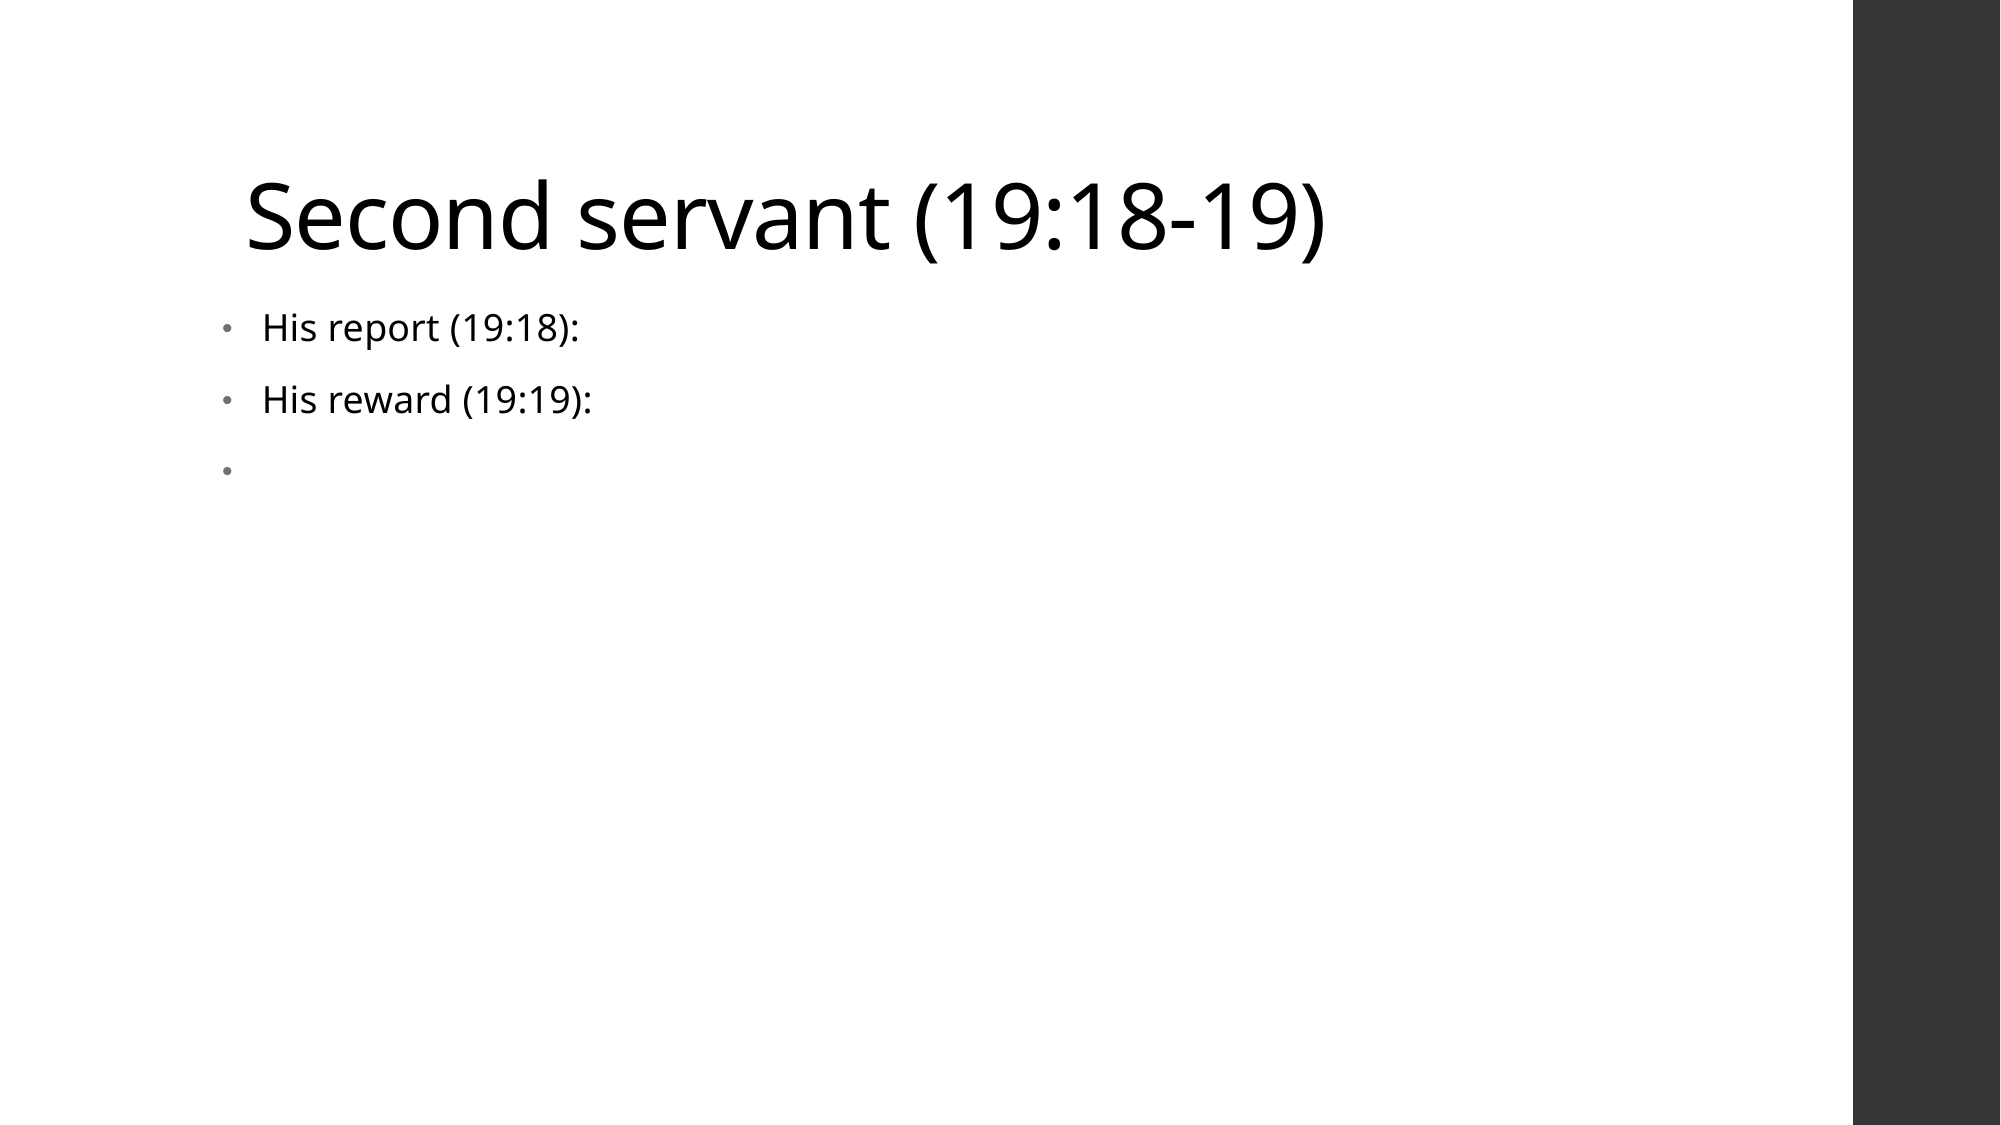

# Second servant (19:18-19)
 His report (19:18):
 His reward (19:19):